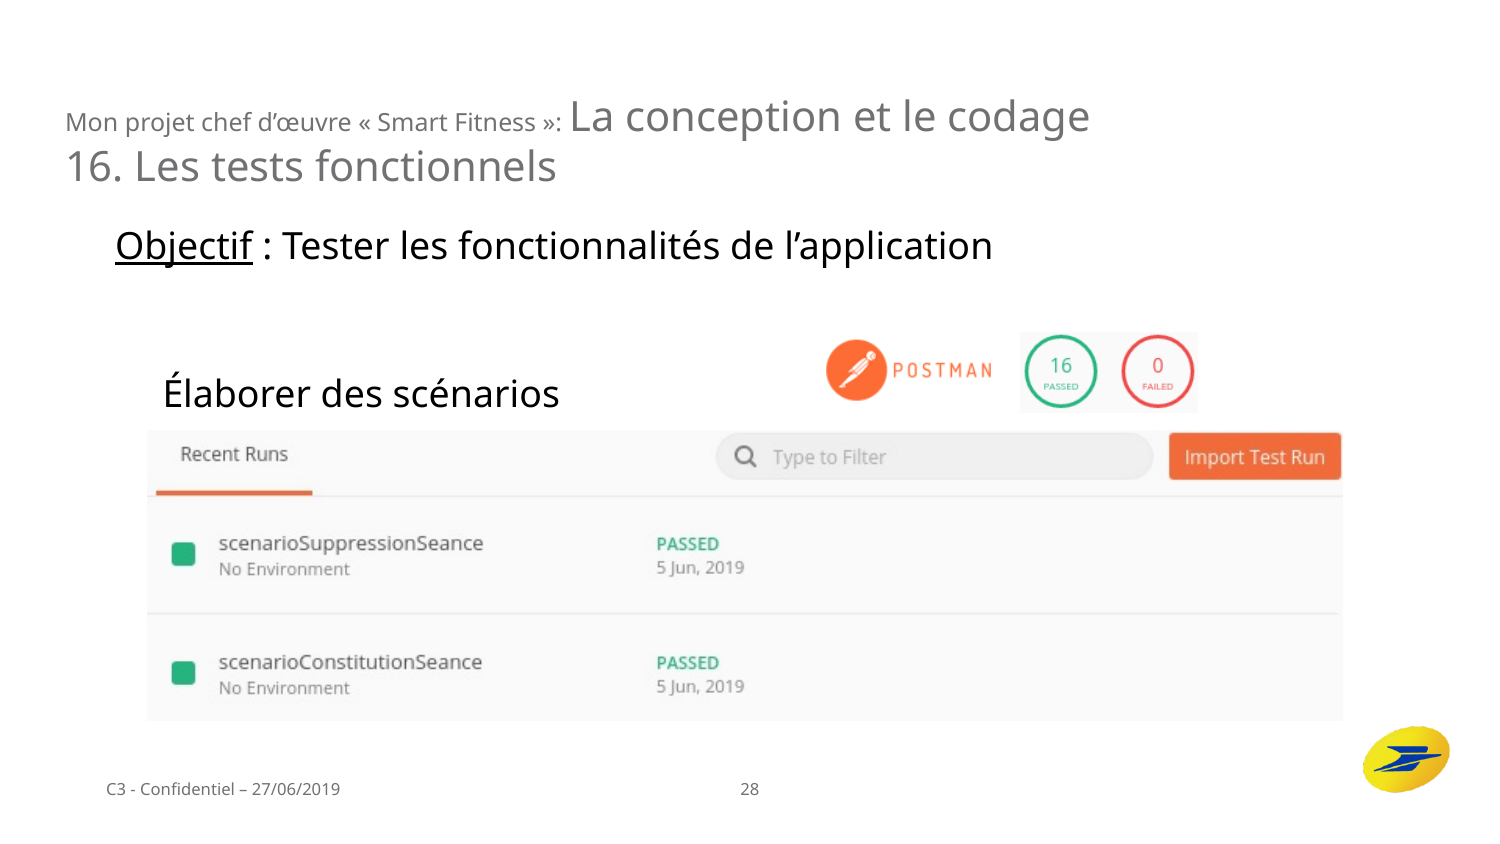

# Mon projet chef d’œuvre « Smart Fitness »: La conception et le codage 16. Les tests fonctionnels
Objectif : Tester les fonctionnalités de l’application
Élaborer des scénarios